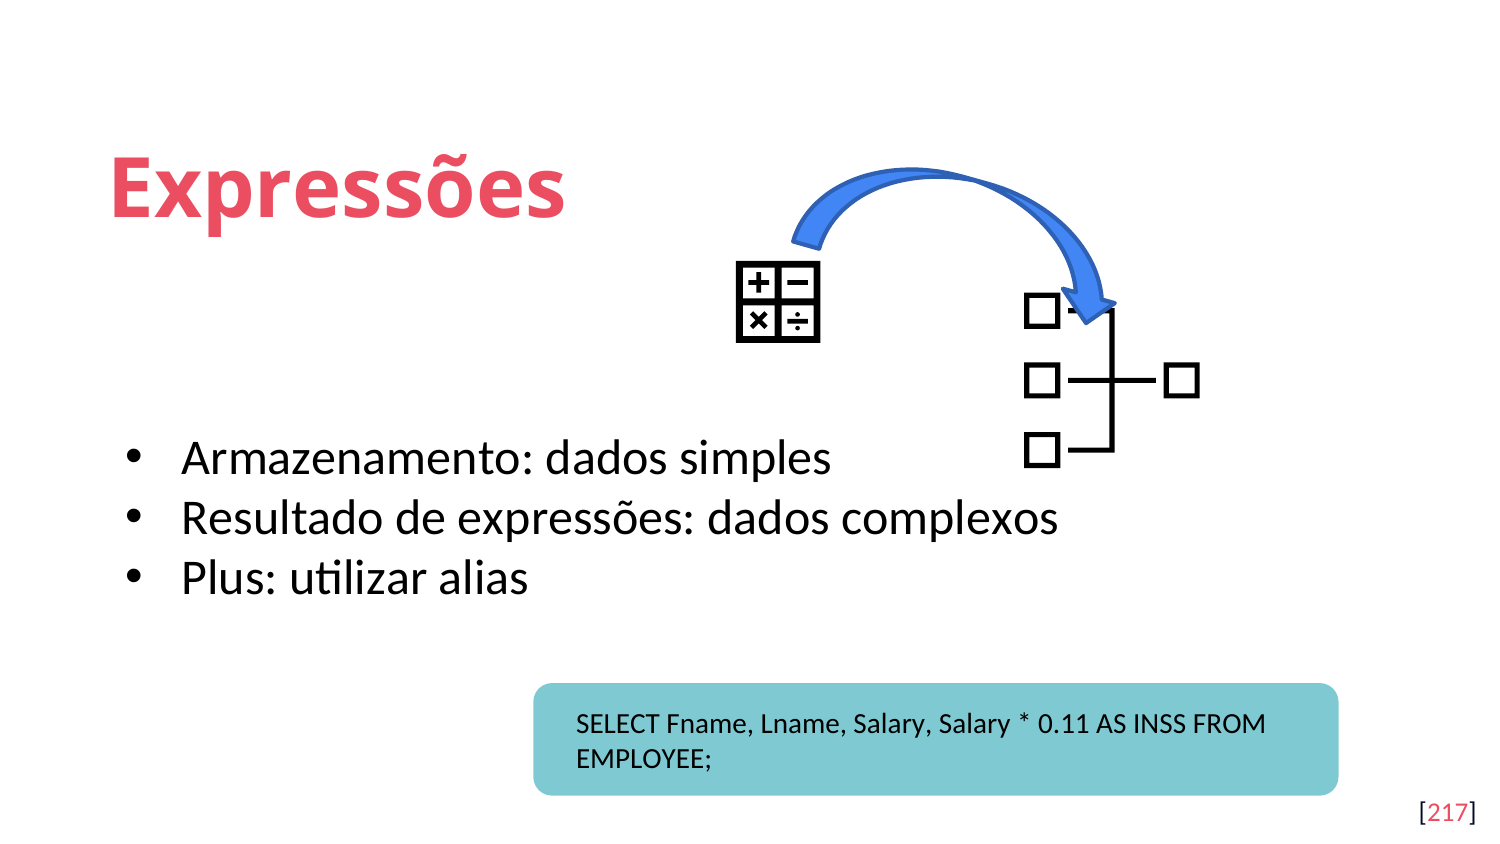

Expressões
Armazenamento: dados simples
Resultado de expressões: dados complexos
Plus: utilizar alias
SELECT Fname, Lname, Salary, Salary * 0.11 AS INSS FROM EMPLOYEE;